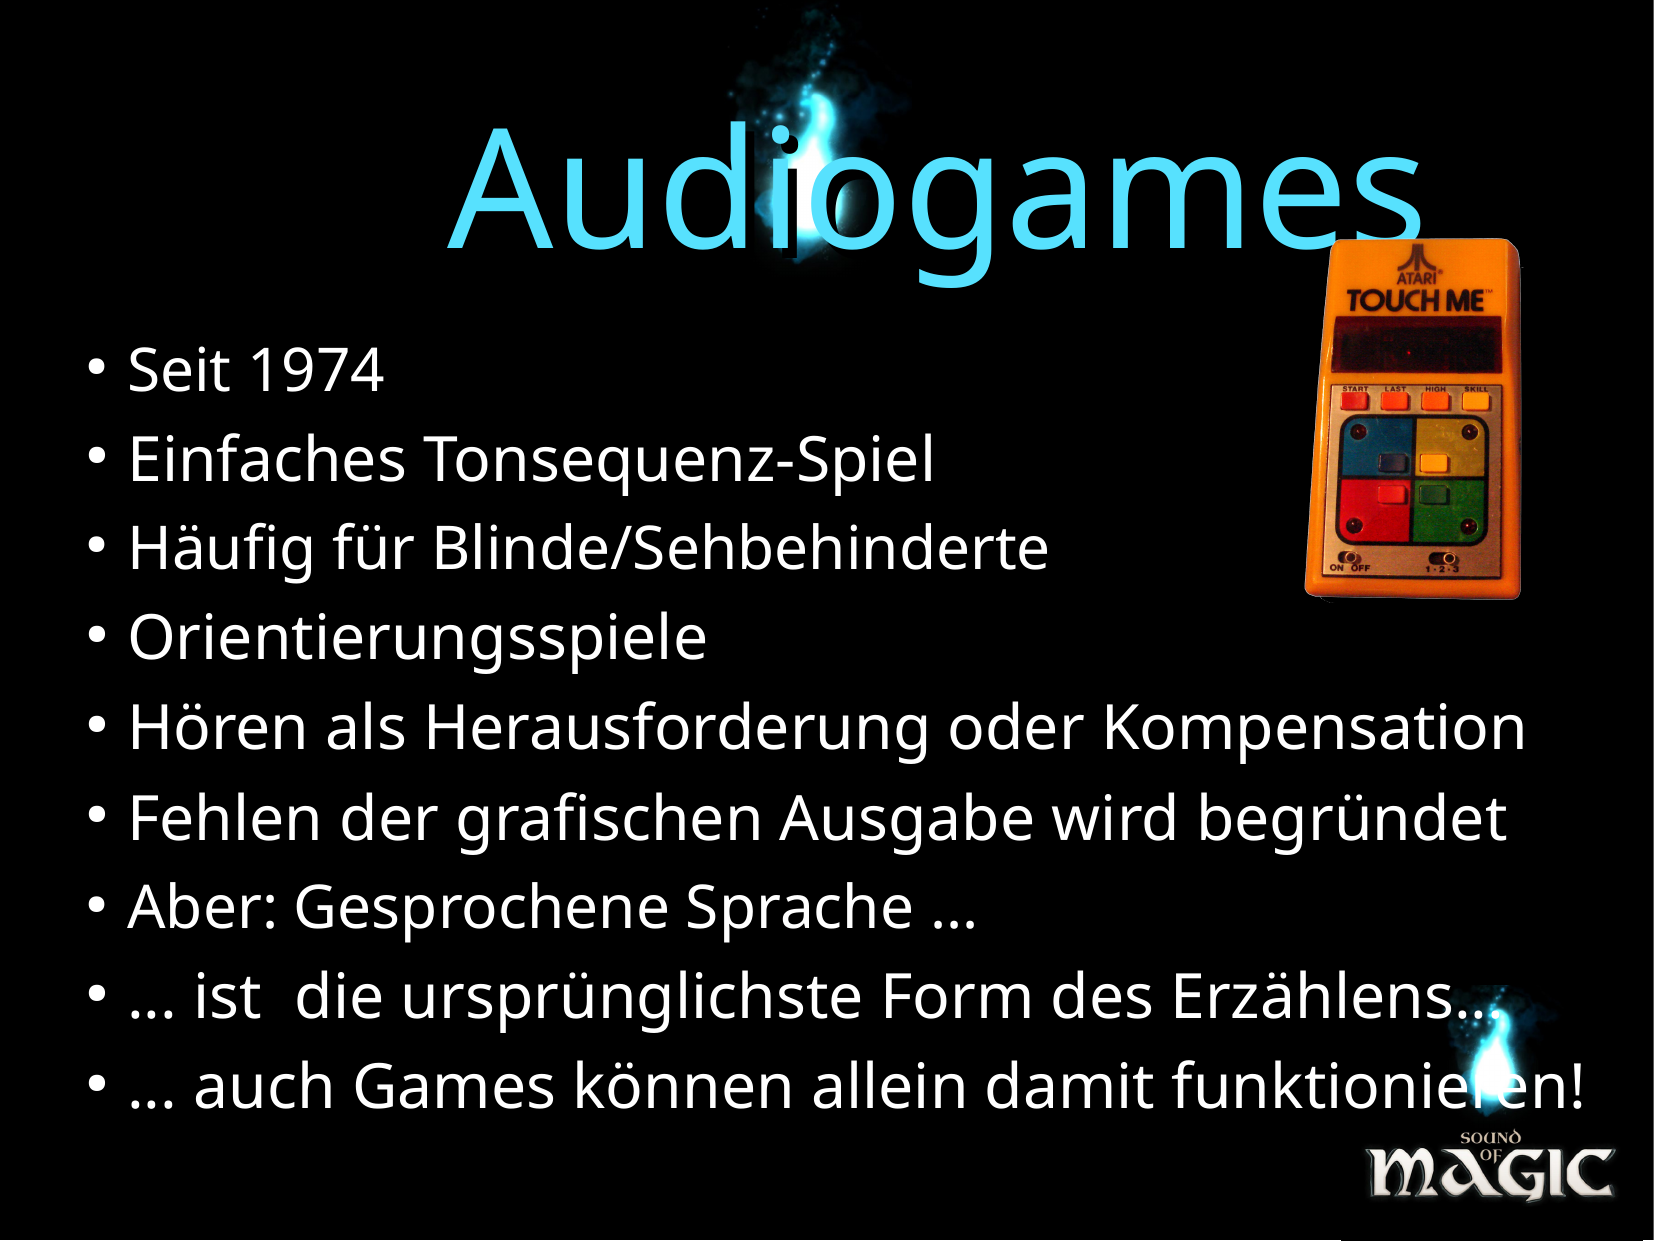

Audiogames
# Seit 1974
Einfaches Tonsequenz-Spiel
Häufig für Blinde/Sehbehinderte
Orientierungsspiele
Hören als Herausforderung oder Kompensation
Fehlen der grafischen Ausgabe wird begründet
Aber: Gesprochene Sprache ...
... ist die ursprünglichste Form des Erzählens...
... auch Games können allein damit funktionieren!